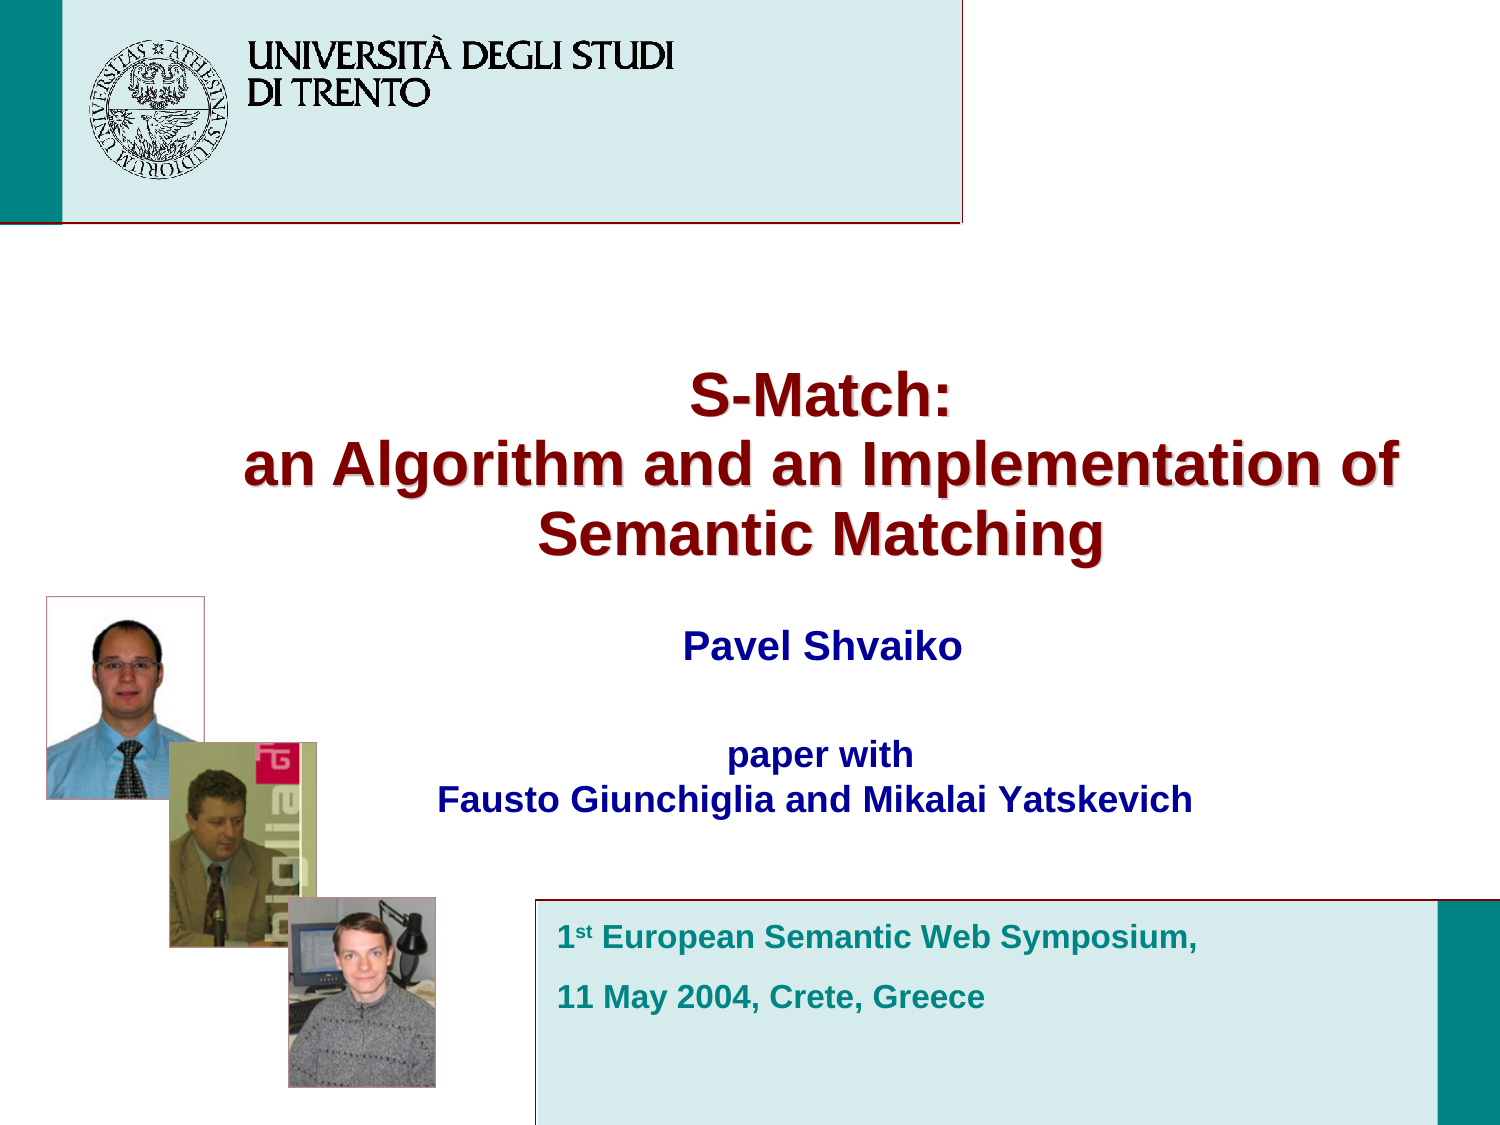

# S-Match: an Algorithm and an Implementation of Semantic Matching
Pavel Shvaiko
 paper with
Fausto Giunchiglia and Mikalai Yatskevich
1st European Semantic Web Symposium,
11 May 2004, Crete, Greece